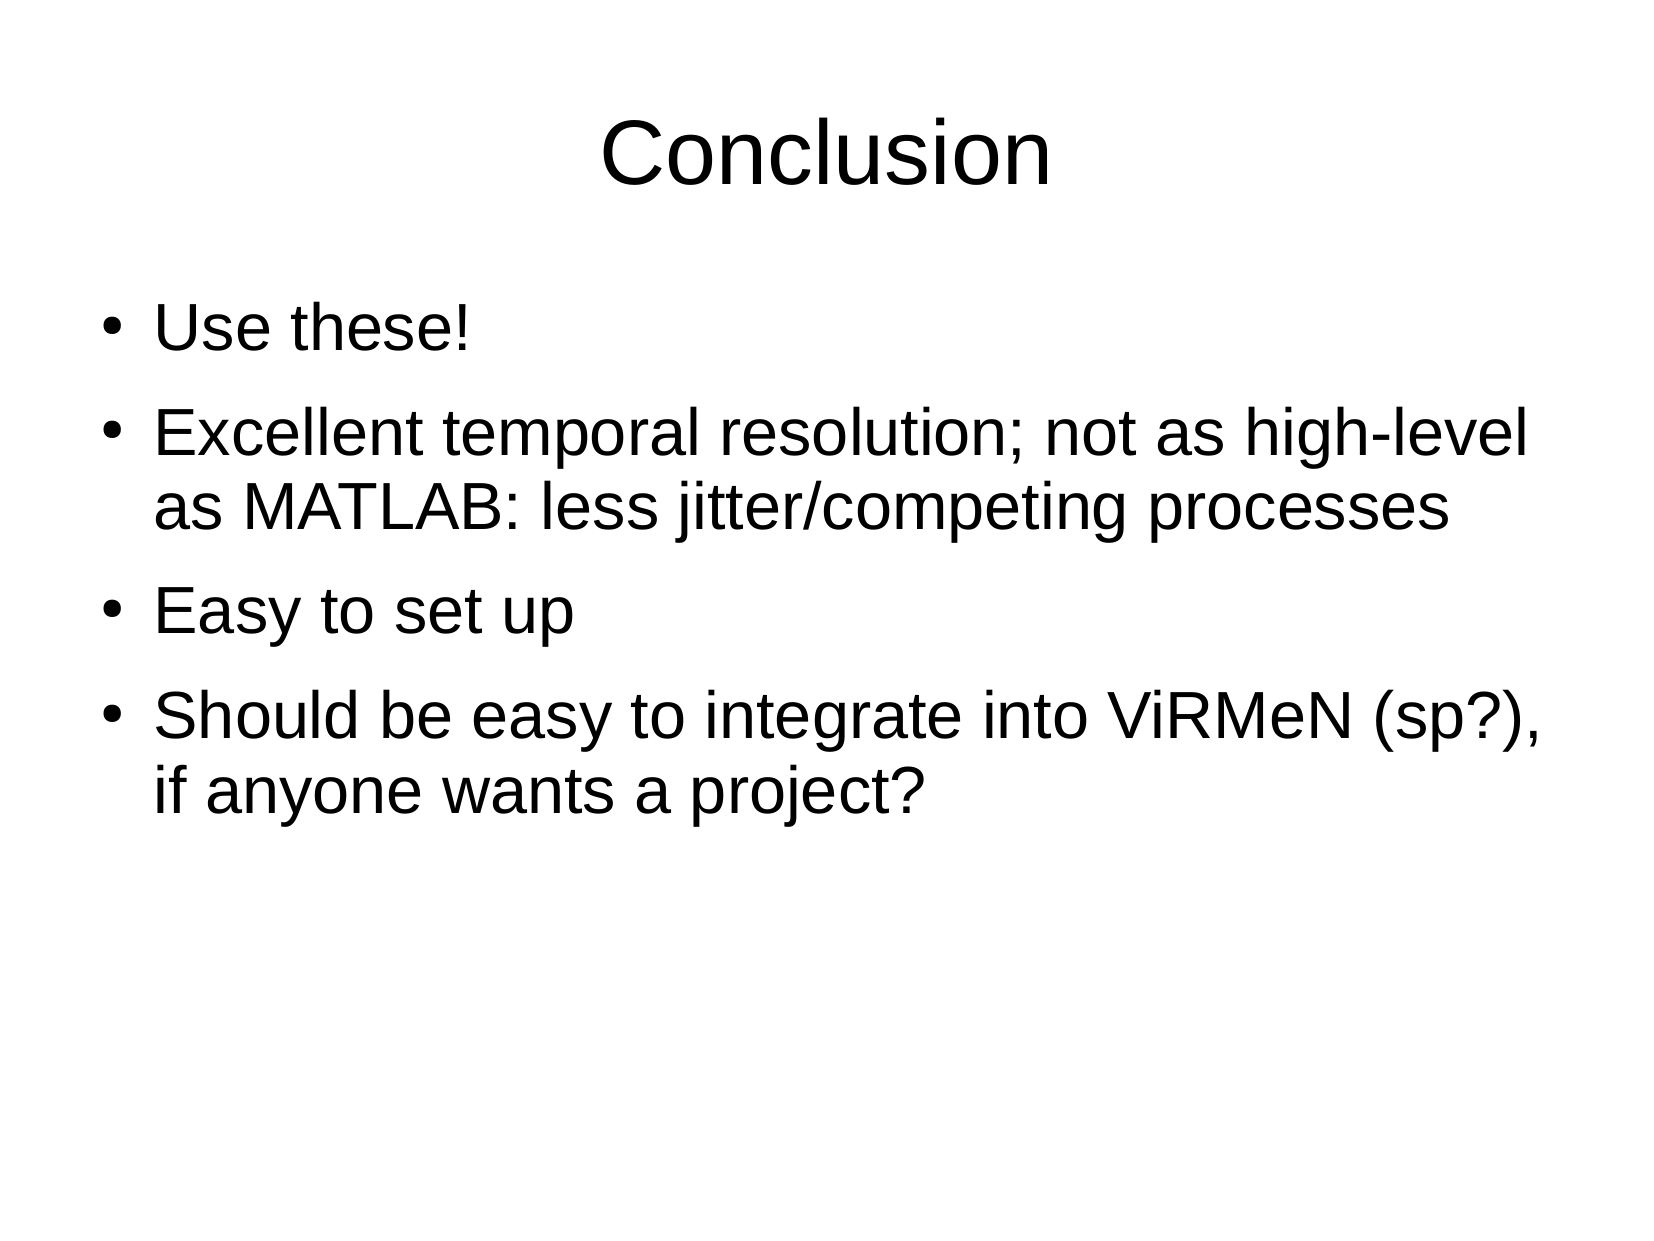

# Conclusion
Use these!
Excellent temporal resolution; not as high-level as MATLAB: less jitter/competing processes
Easy to set up
Should be easy to integrate into ViRMeN (sp?), if anyone wants a project?